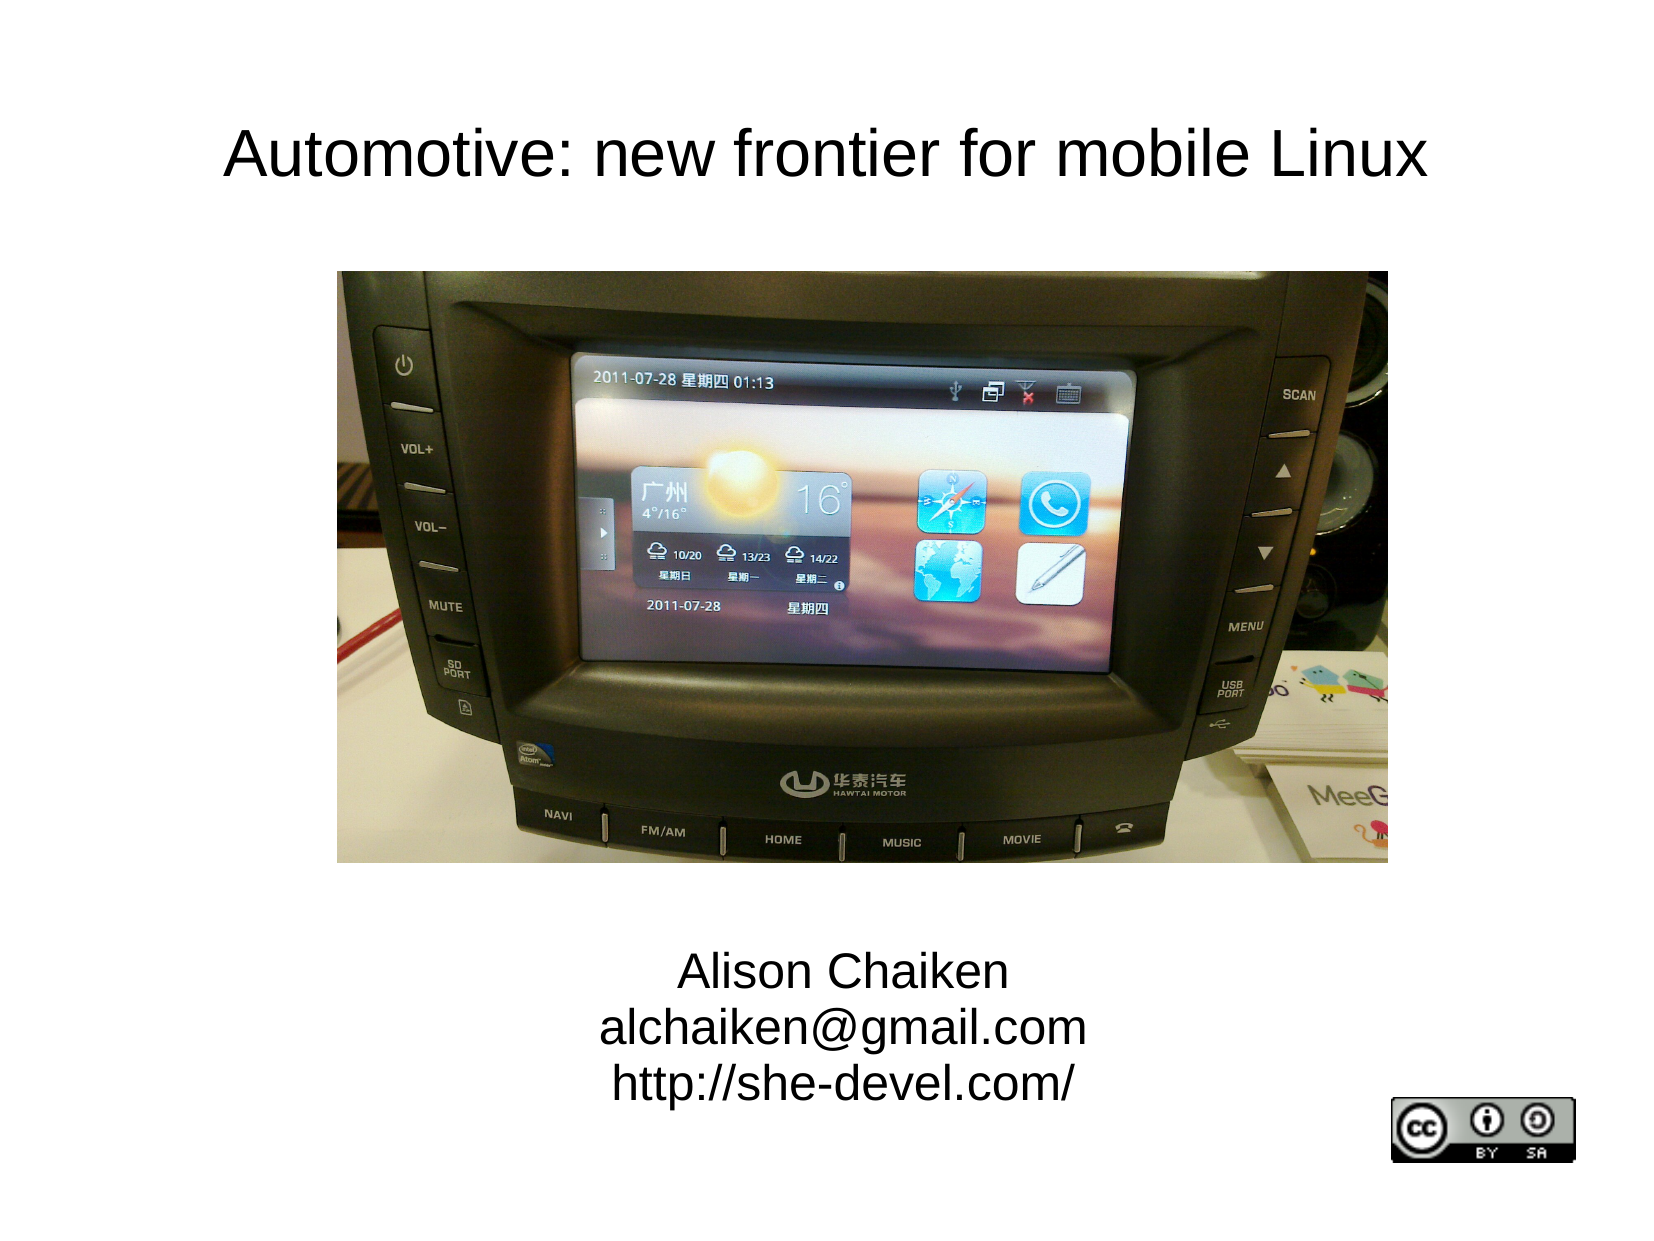

# Automotive: new frontier for mobile Linux
Alison Chaiken
alchaiken@gmail.com
http://she-devel.com/